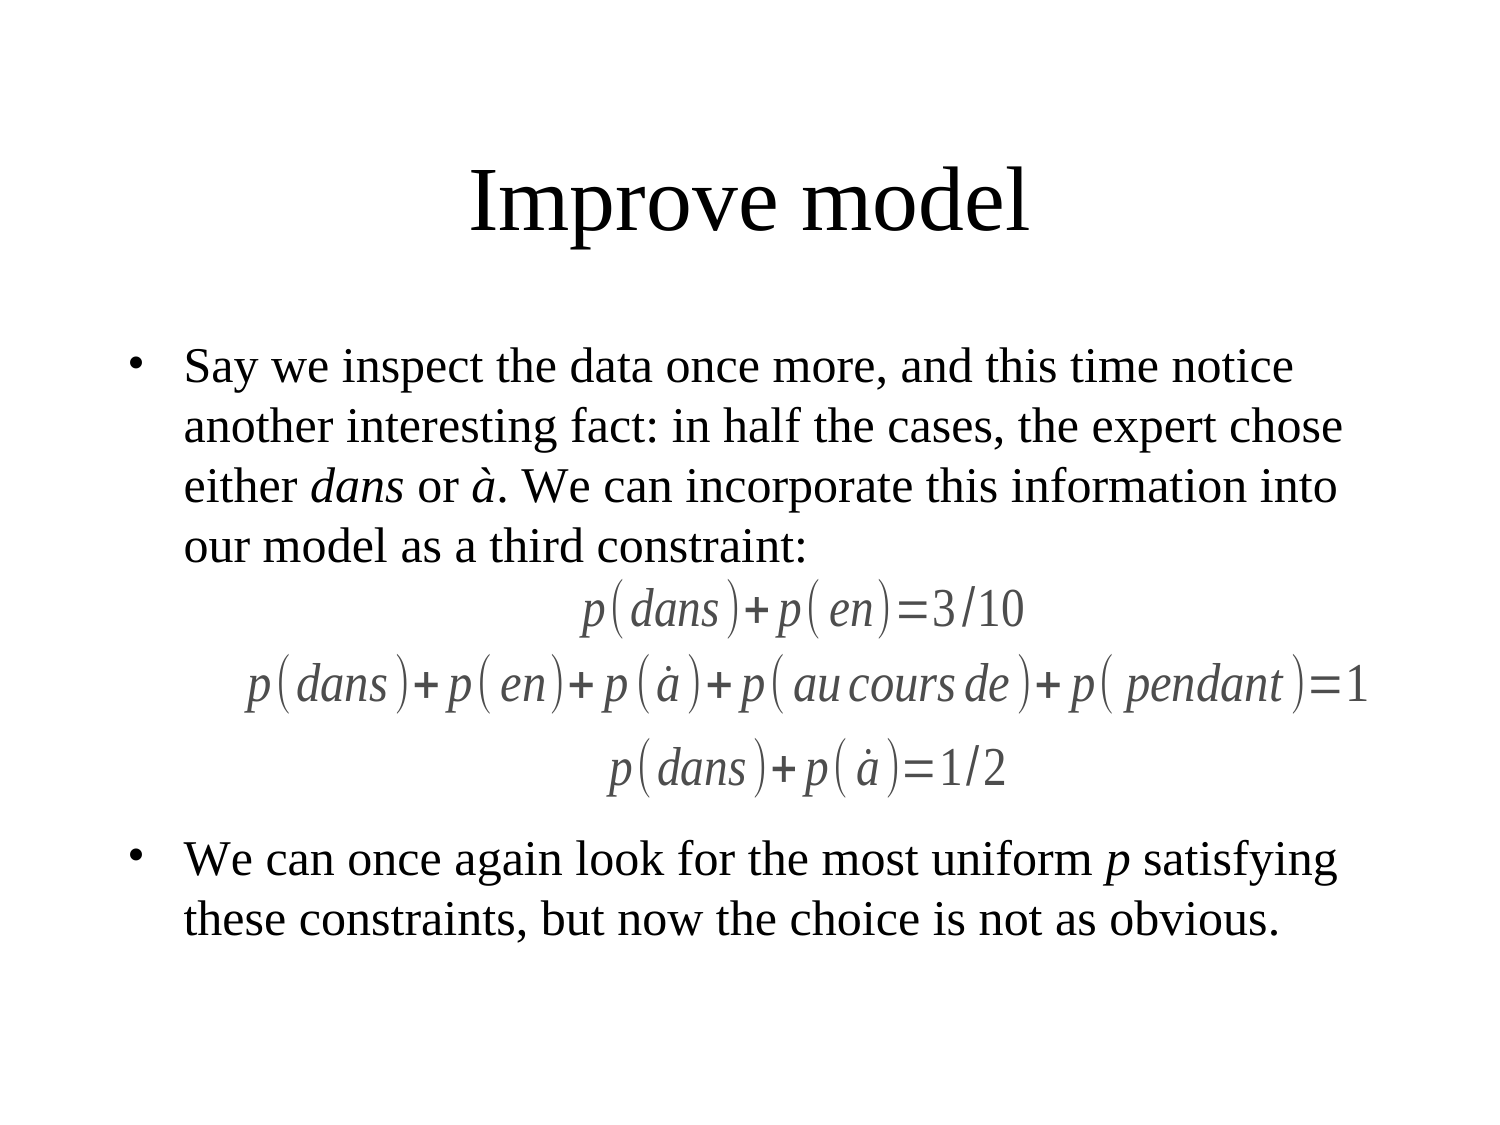

# Improve model
Say we inspect the data once more, and this time notice another interesting fact: in half the cases, the expert chose either dans or à. We can incorporate this information into our model as a third constraint:
We can once again look for the most uniform p satisfying these constraints, but now the choice is not as obvious.